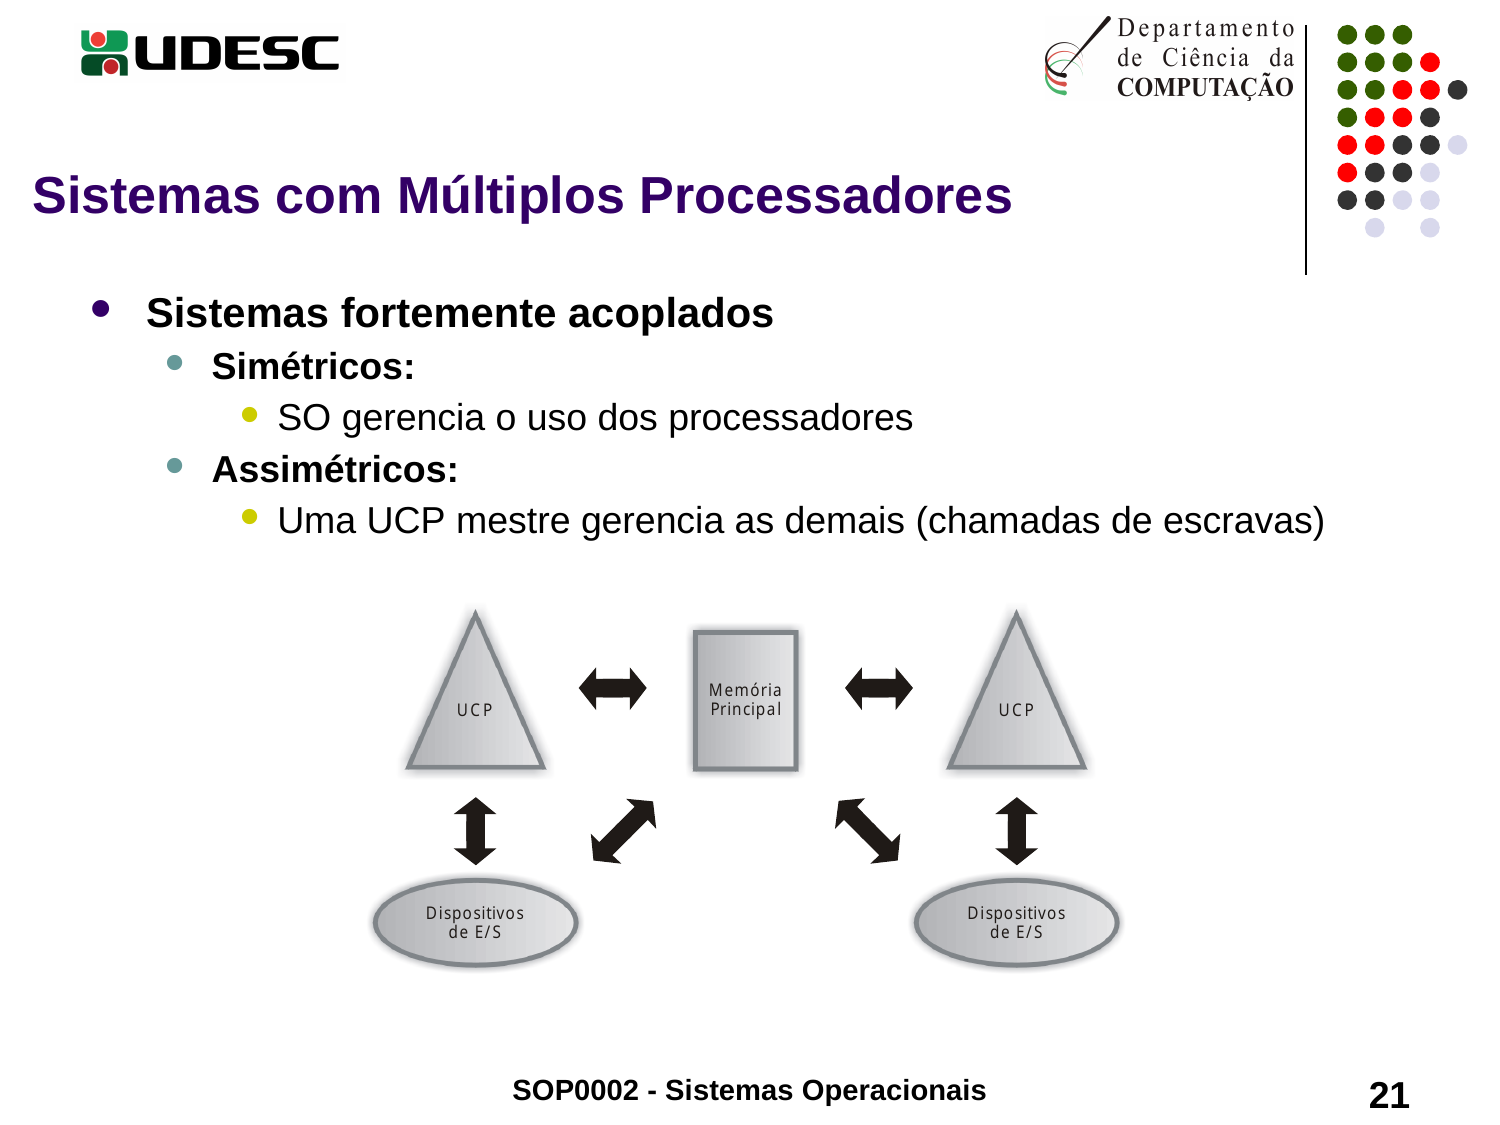

# Sistemas com Múltiplos Processadores
Sistemas fortemente acoplados
Simétricos:
SO gerencia o uso dos processadores
Assimétricos:
Uma UCP mestre gerencia as demais (chamadas de escravas)
21